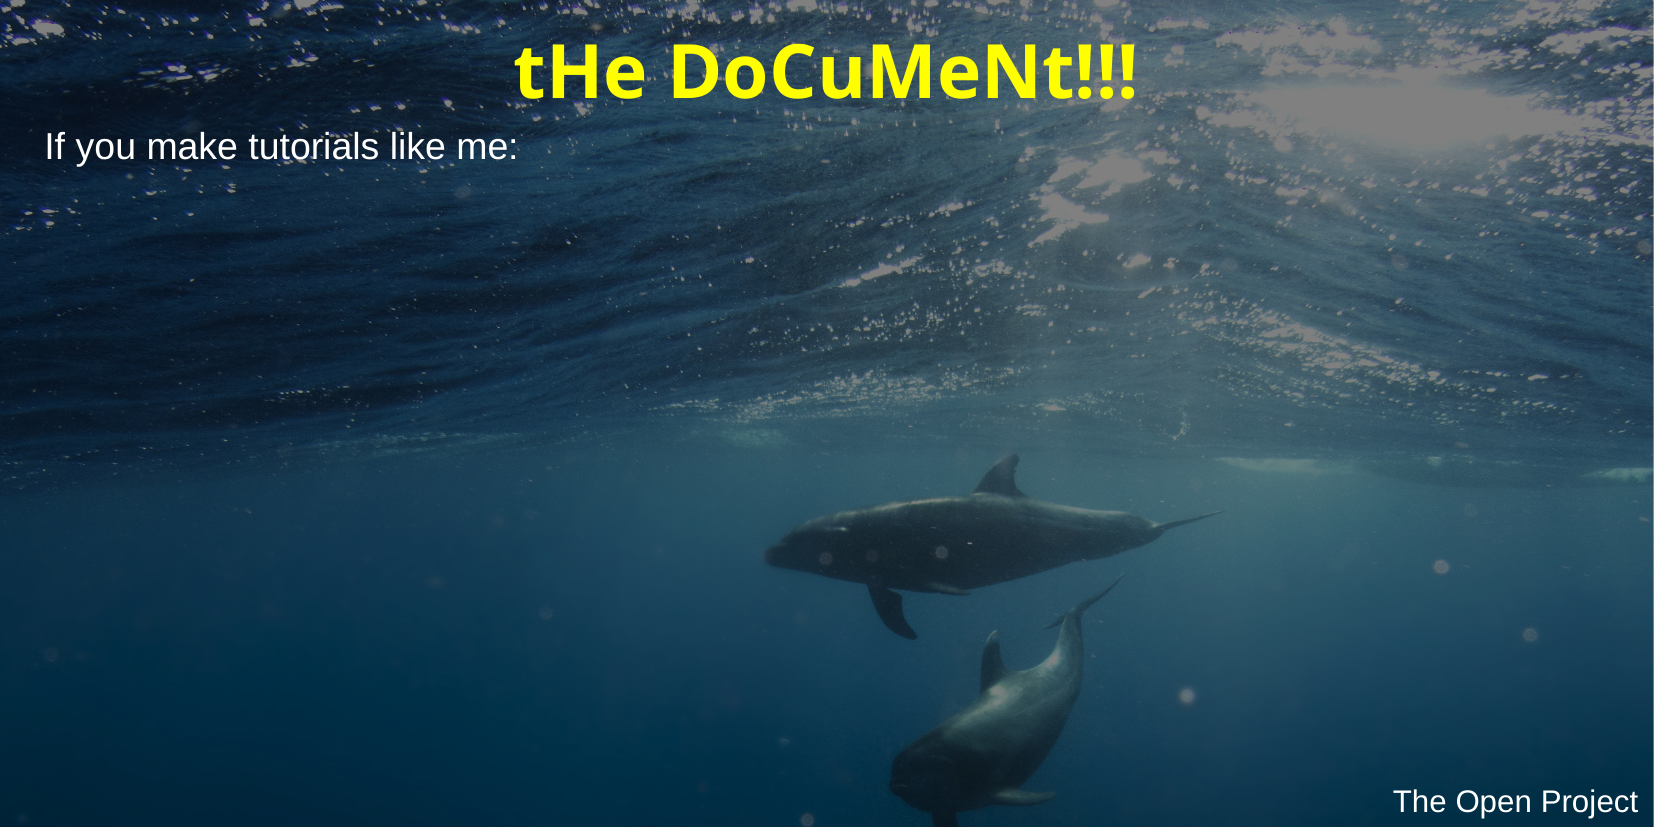

# tHe DoCuMeNt!!!
If you make tutorials like me:
The Open Project